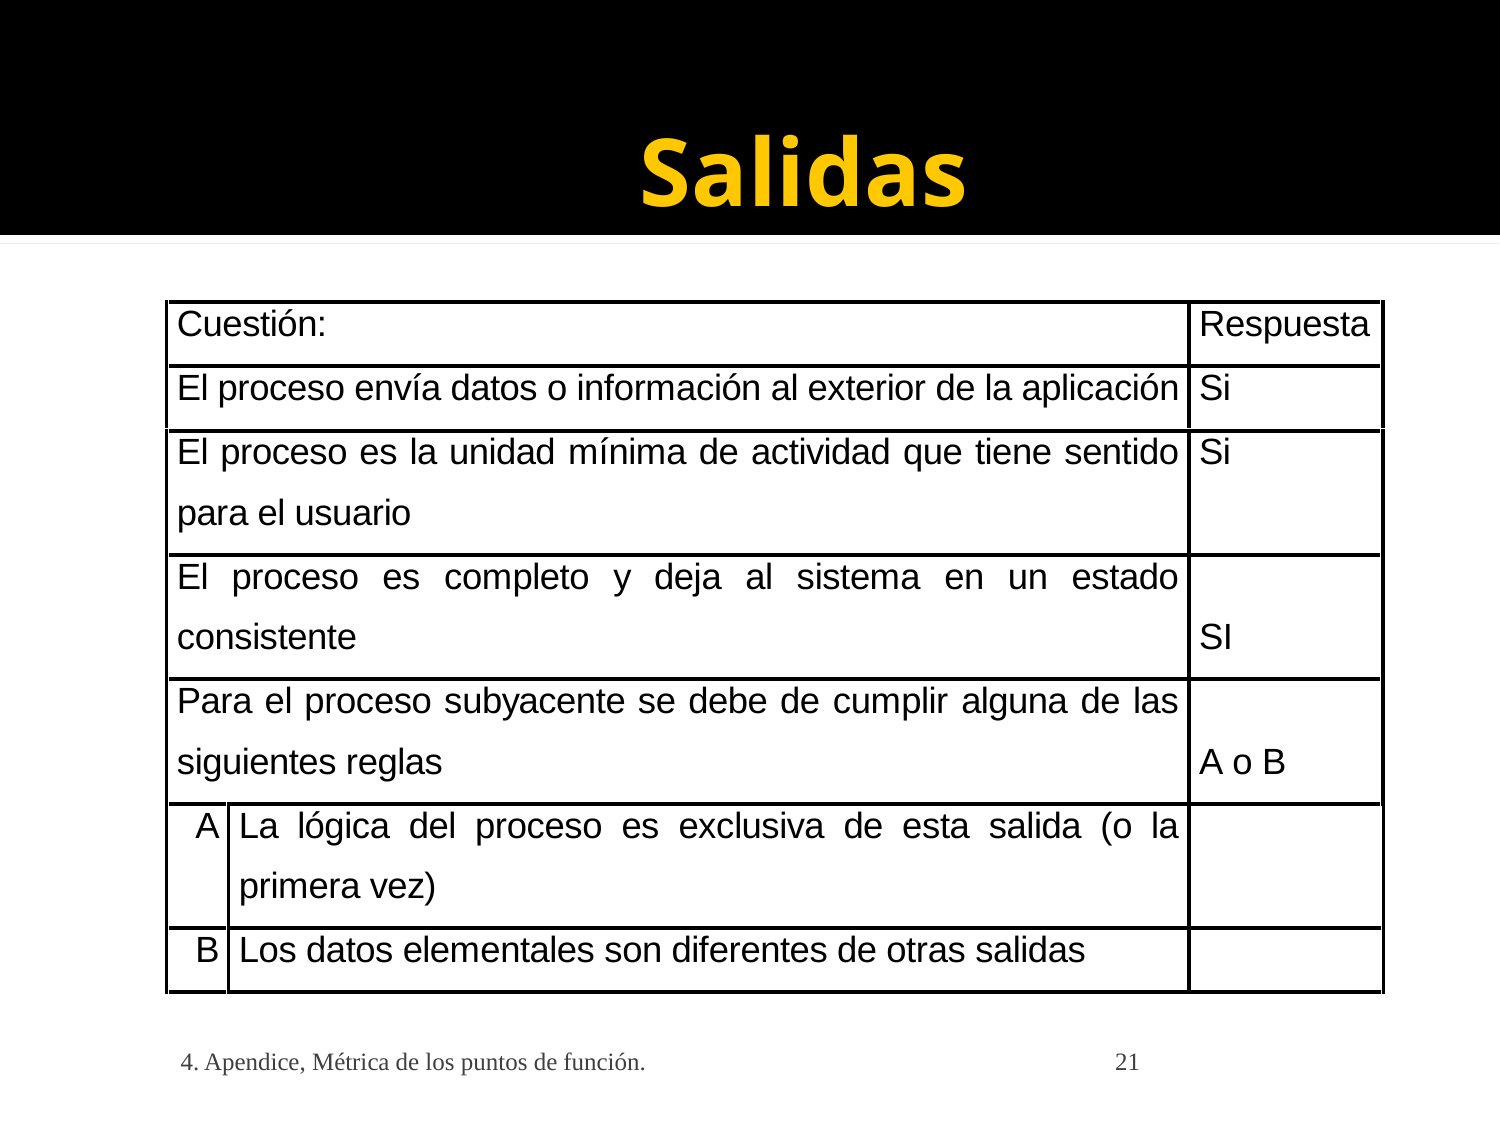

# Salidas
4. Apendice, Métrica de los puntos de función.
20